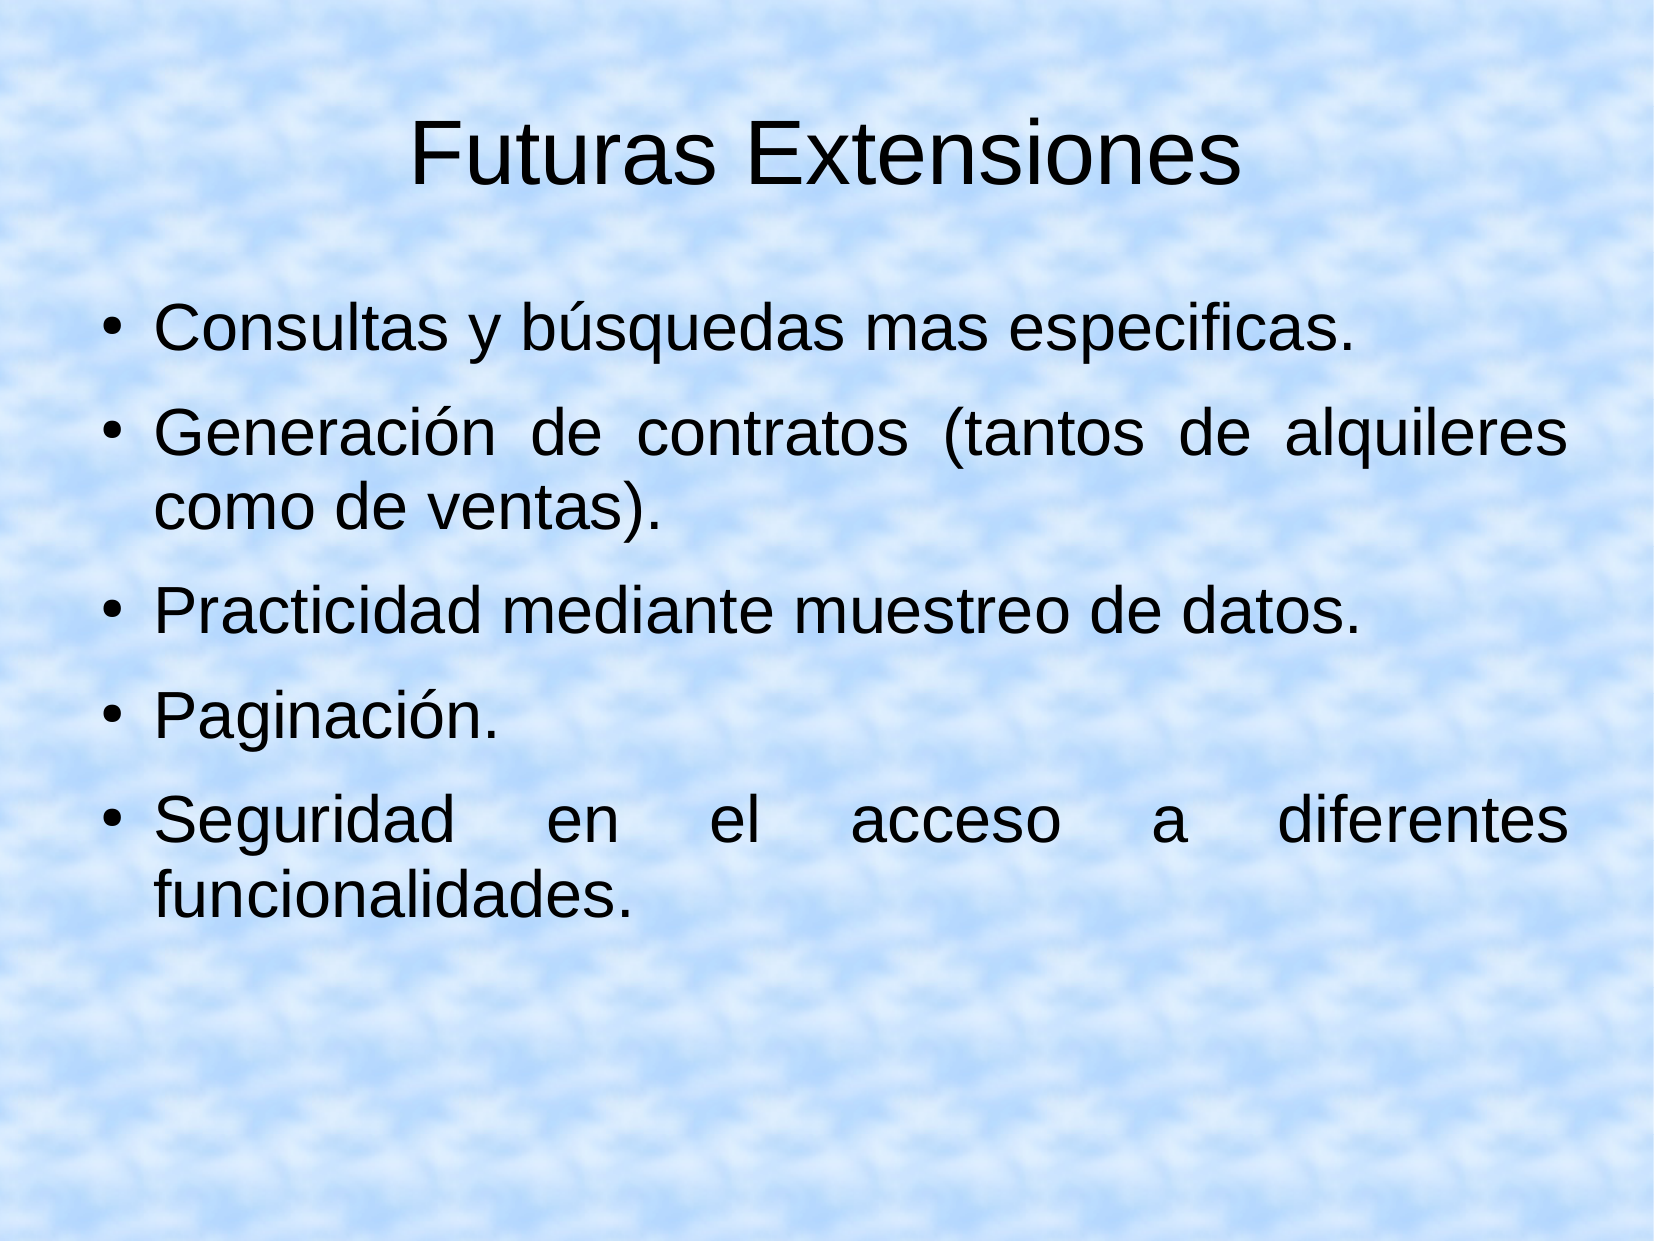

# Futuras Extensiones
Consultas y búsquedas mas especificas.
Generación de contratos (tantos de alquileres como de ventas).
Practicidad mediante muestreo de datos.
Paginación.
Seguridad en el acceso a diferentes funcionalidades.